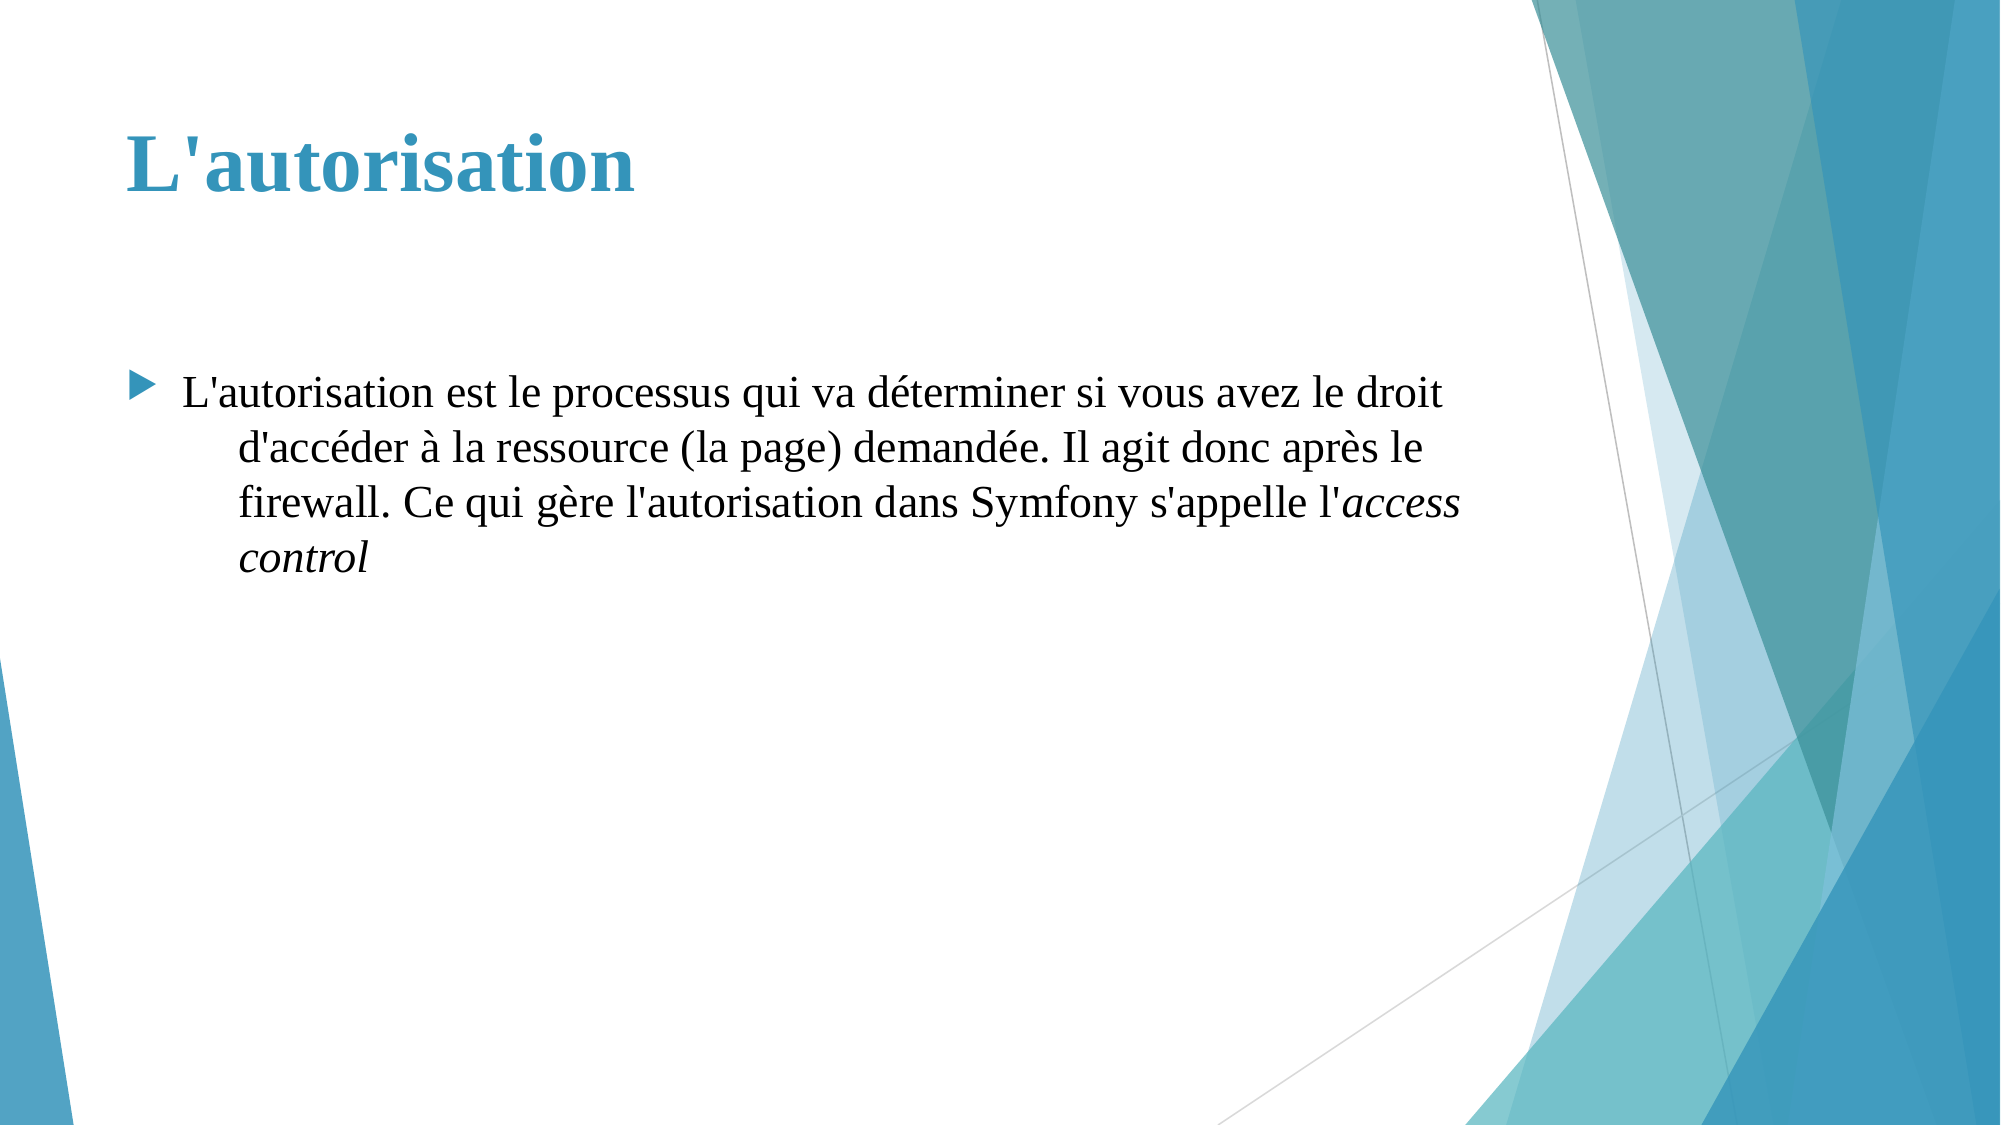

# L'autorisation
L'autorisation est le processus qui va déterminer si vous avez le droit d'accéder à la ressource (la page) demandée. Il agit donc après le firewall. Ce qui gère l'autorisation dans Symfony s'appelle l'access control